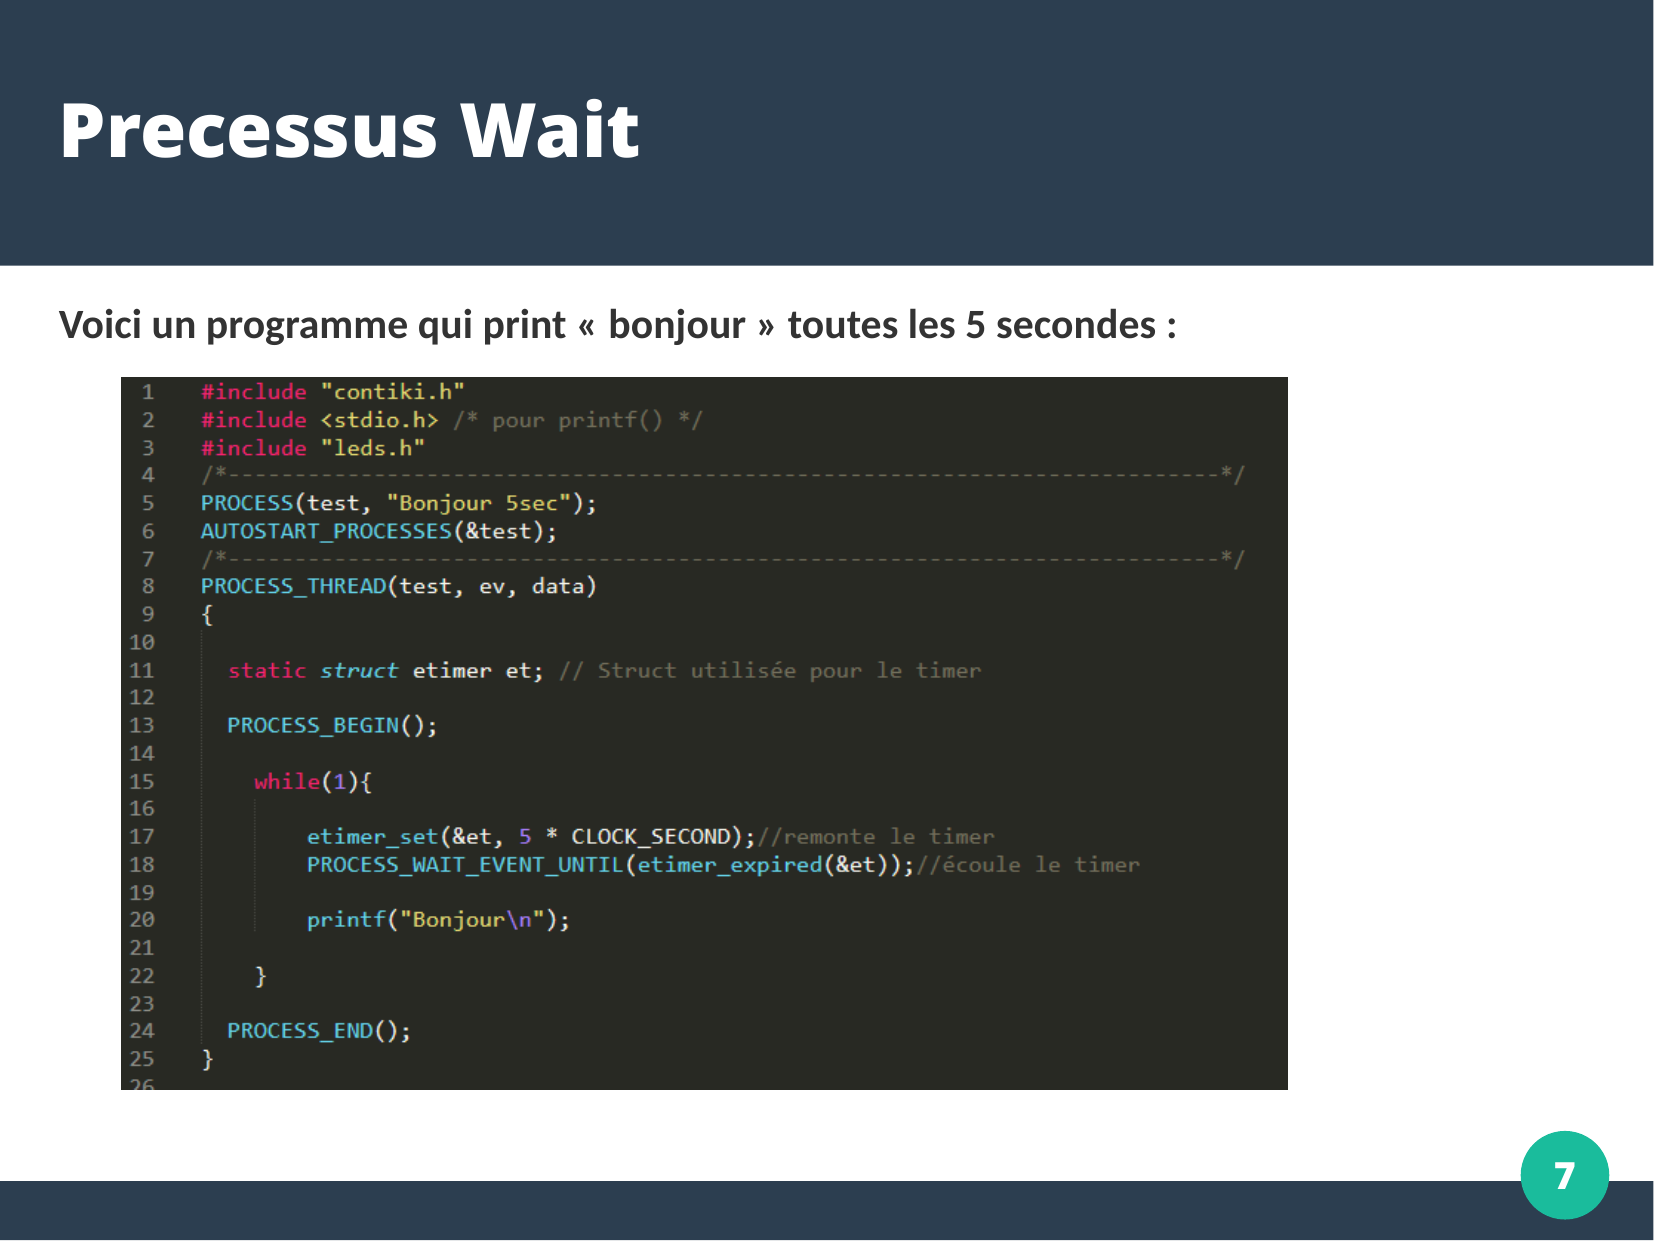

# Precessus Wait
Voici un programme qui print « bonjour » toutes les 5 secondes :
7